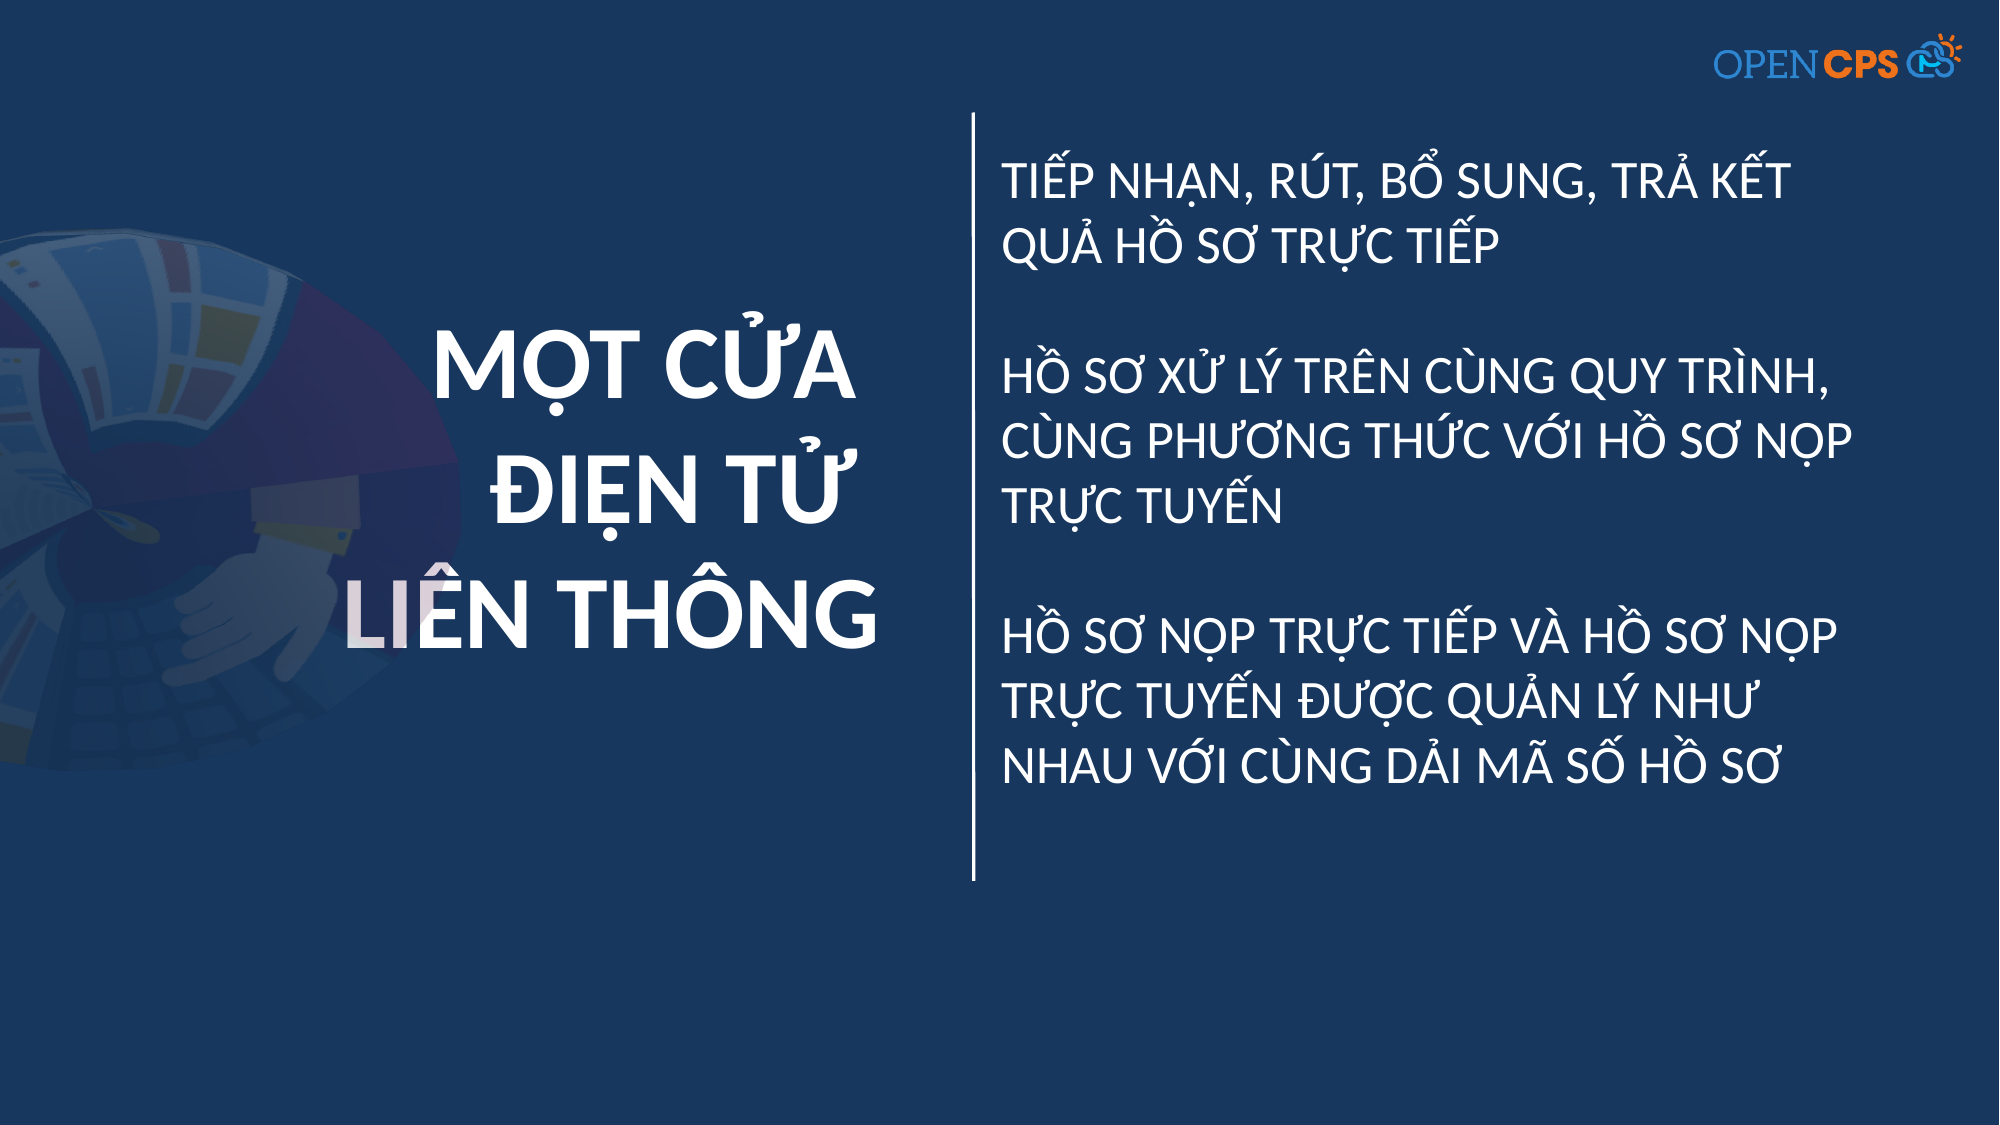

TIẾP NHẬN, RÚT, BỔ SUNG, TRẢ KẾT QUẢ HỒ SƠ TRỰC TIẾP
HỒ SƠ XỬ LÝ TRÊN CÙNG QUY TRÌNH, CÙNG PHƯƠNG THỨC VỚI HỒ SƠ NỘP TRỰC TUYẾN
HỒ SƠ NỘP TRỰC TIẾP VÀ HỒ SƠ NỘP TRỰC TUYẾN ĐƯỢC QUẢN LÝ NHƯ NHAU VỚI CÙNG DẢI MÃ SỐ HỒ SƠ
MỘT CỬA
ĐIỆN TỬ
LIÊN THÔNG